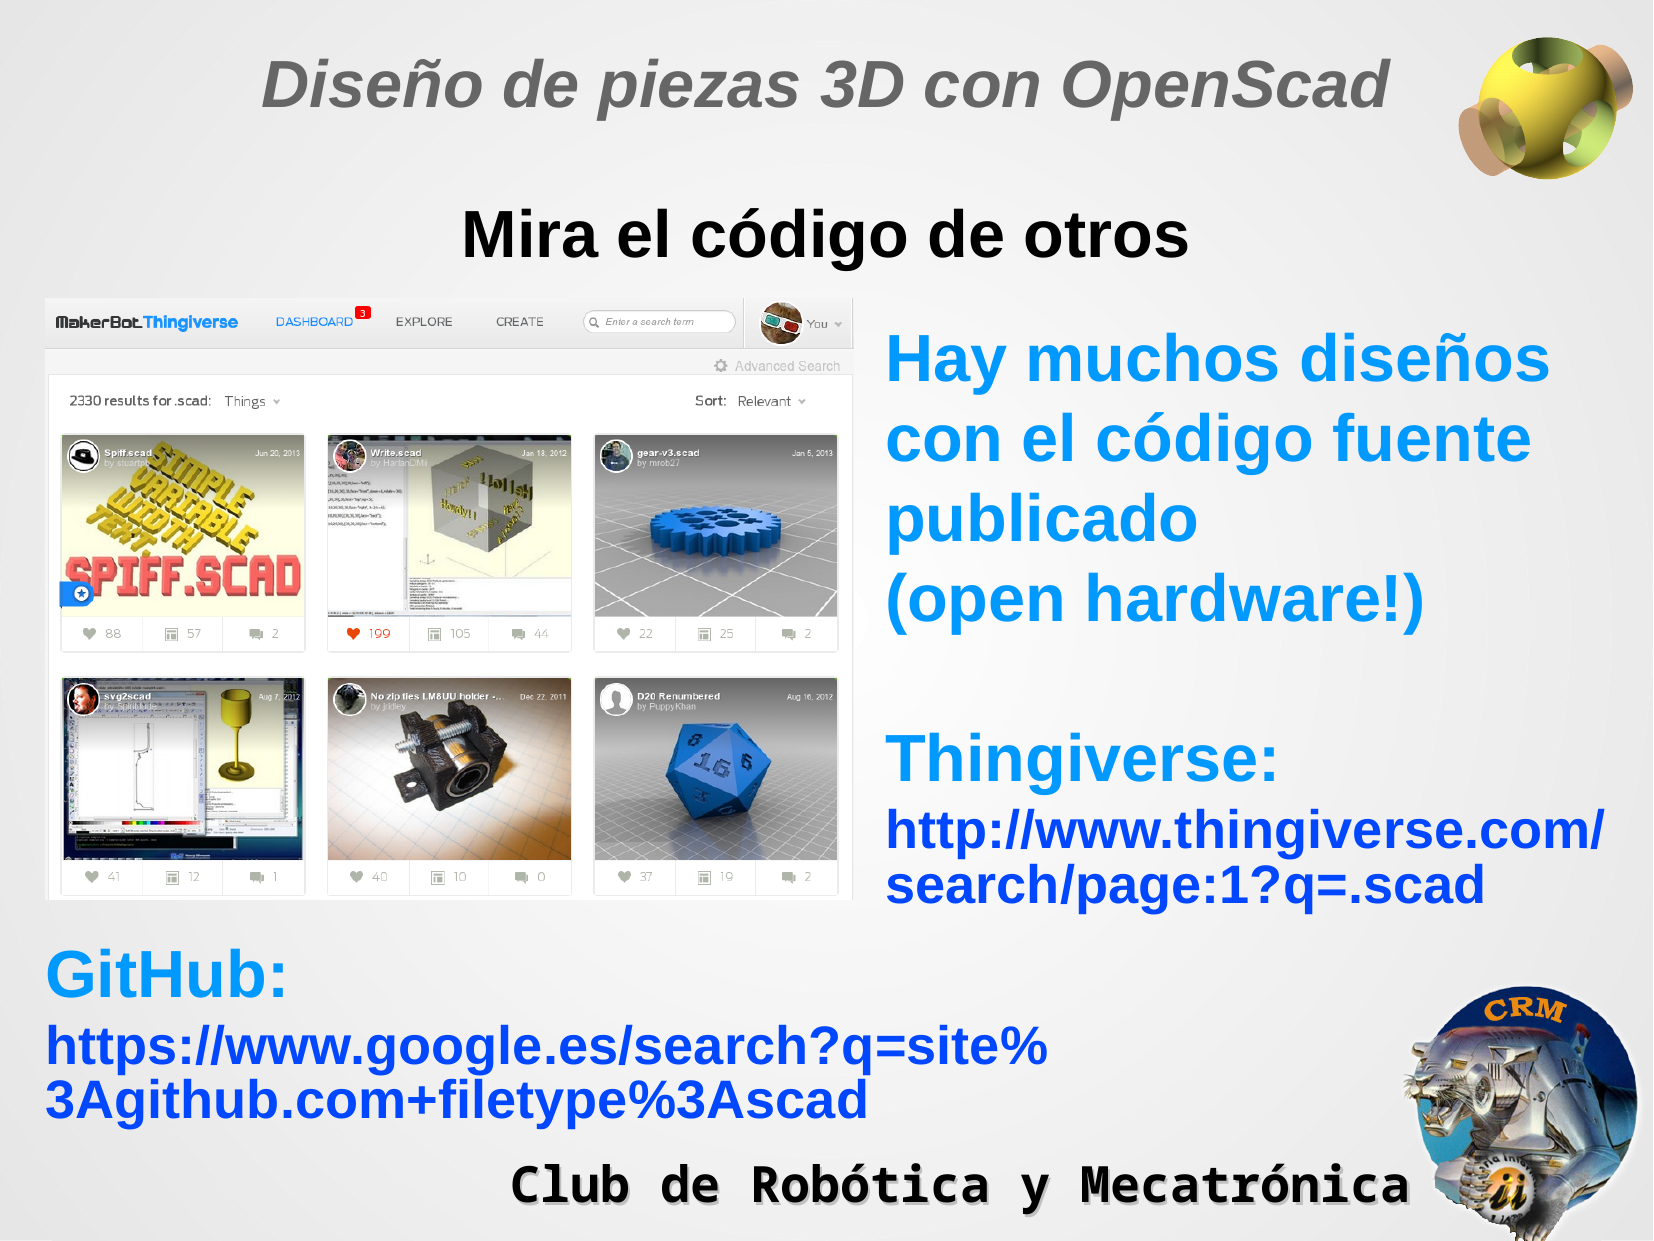

Diseño de piezas 3D con OpenScad
Mira el código de otros
Hay muchos diseños con el código fuente publicado
(open hardware!)
Thingiverse:
http://www.thingiverse.com/search/page:1?q=.scad
GitHub: https://www.google.es/search?q=site%3Agithub.com+filetype%3Ascad
Club de Robótica y Mecatrónica